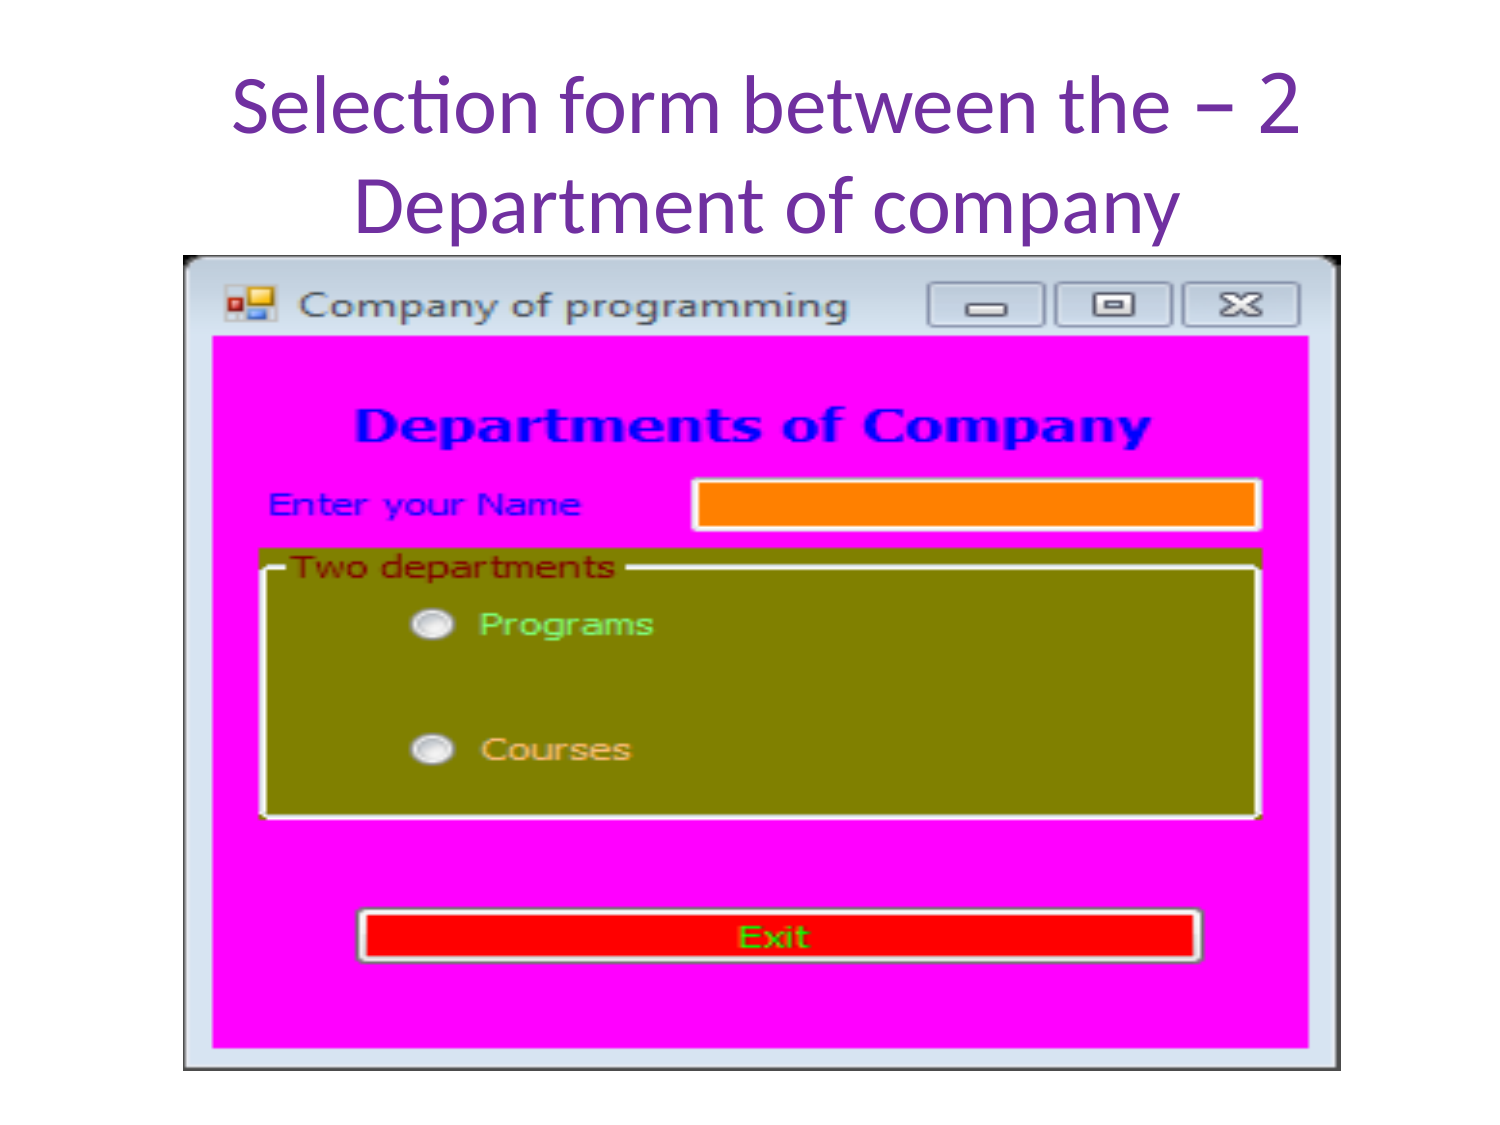

# 2 – Selection form between the Department of company